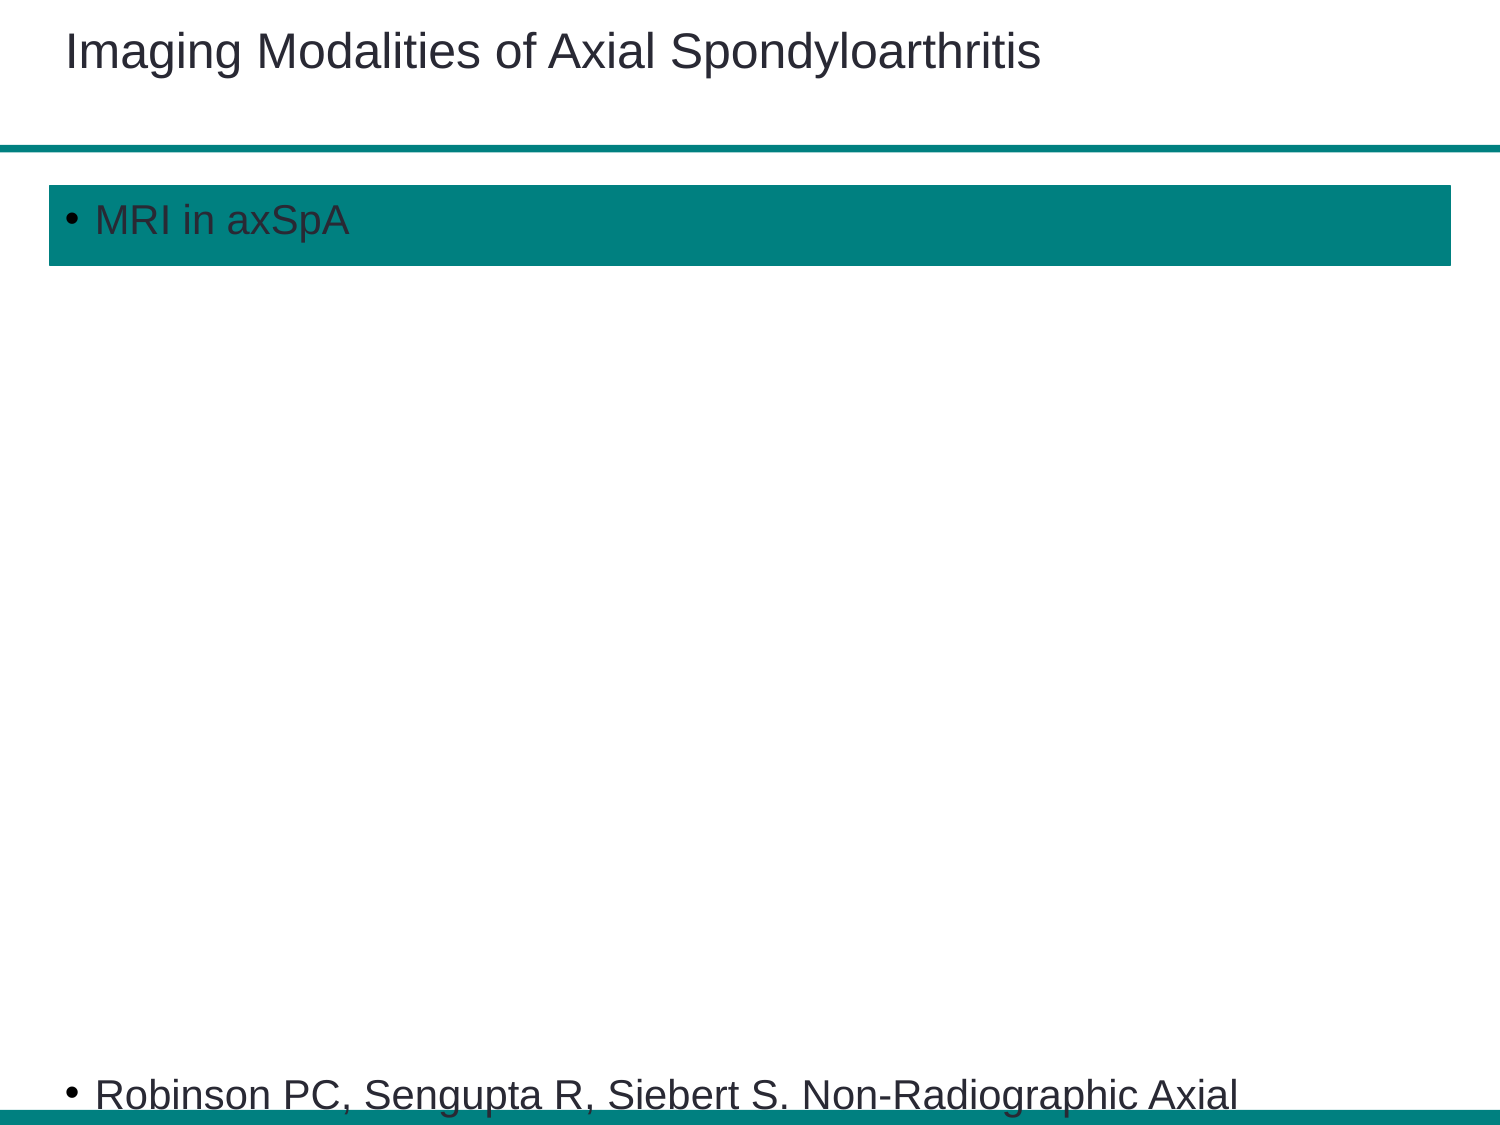

Imaging Modalities of Axial Spondyloarthritis
# MRI in axSpA
The inclusion of spinal lesions seen on an MRI for diagnosis or classification of axSpA has yet to be agreed on, but the more corner lesions seen are more suggestive of axSpA, particularly in young patients or those with other features suggestive of axSpA
The notion that inflammatory changes on an MRI should not be used in isolation to diagnose axSpA
Whilst fatty lesions are less specific for axSpA because of their presence in degenerative disc disease, research has shown these lesions to be predictive of radiographic progression in axSpA
MRI scans conducted for diagnosis of axSpA need to include fat-suppressed image sequences, such as short tau inversion recovery (STIR) or Dixon sequences, as these are essential to detect the typical active inflammatory lesions (bone marrow oedema (BMO) or osteitis) seen in axSpA
Robinson PC, Sengupta R, Siebert S. Non-Radiographic Axial Spondyloarthritis (nr-axSpA): Advances in Classification, Imaging and Therapy. Rheumatology and therapy. 2019 Jun 1;6(2):165-77.